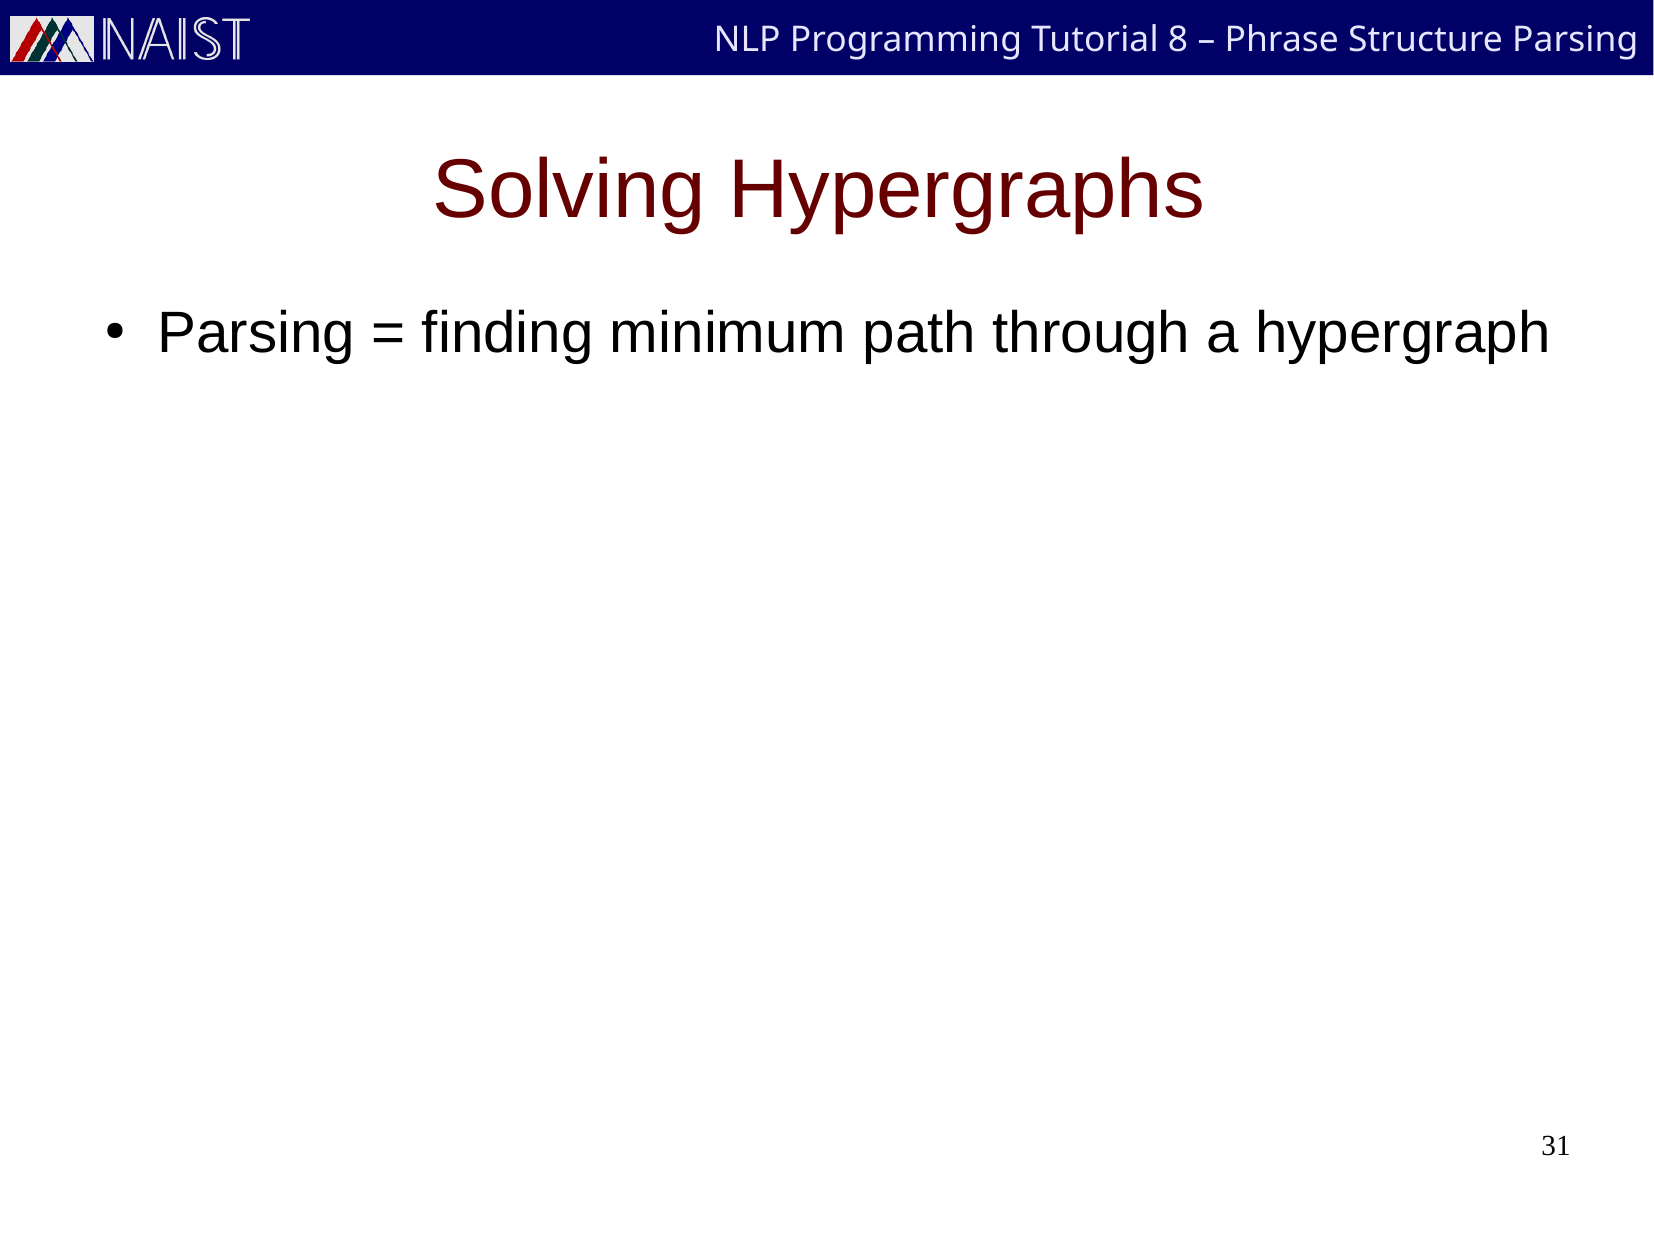

# Solving Hypergraphs
Parsing = finding minimum path through a hypergraph
31